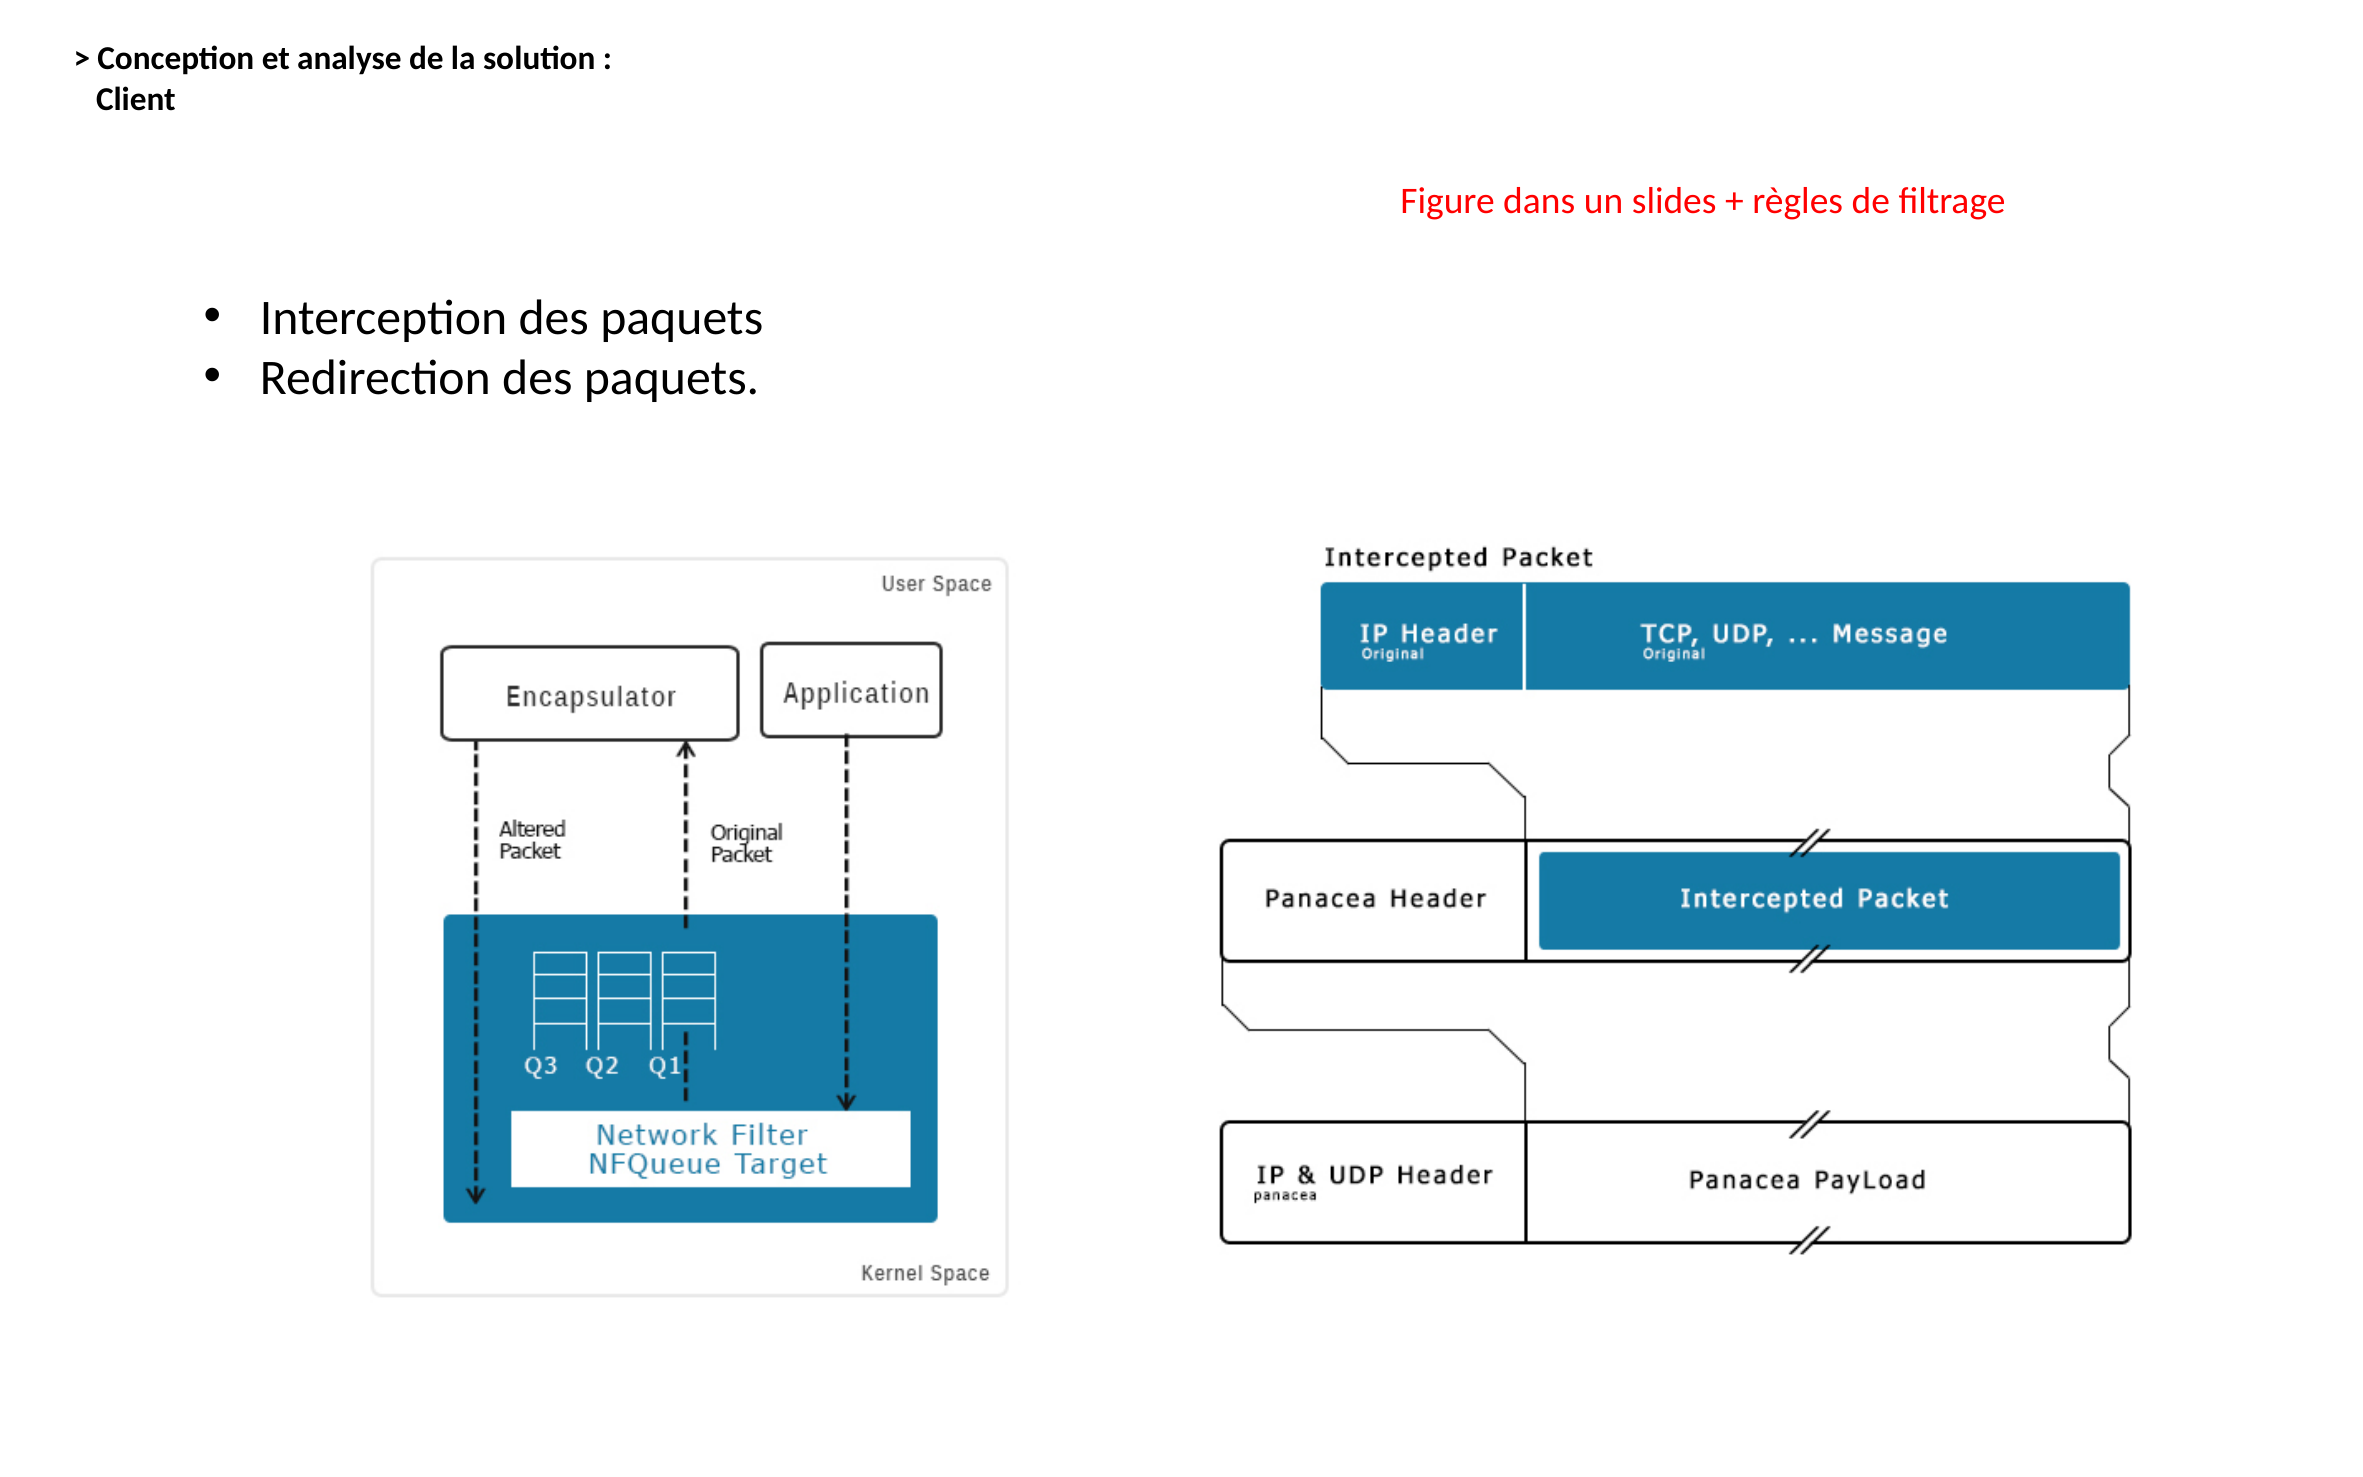

> Conception et analyse de la solution :
 Client
Figure dans un slides + règles de filtrage
Interception des paquets
Redirection des paquets.